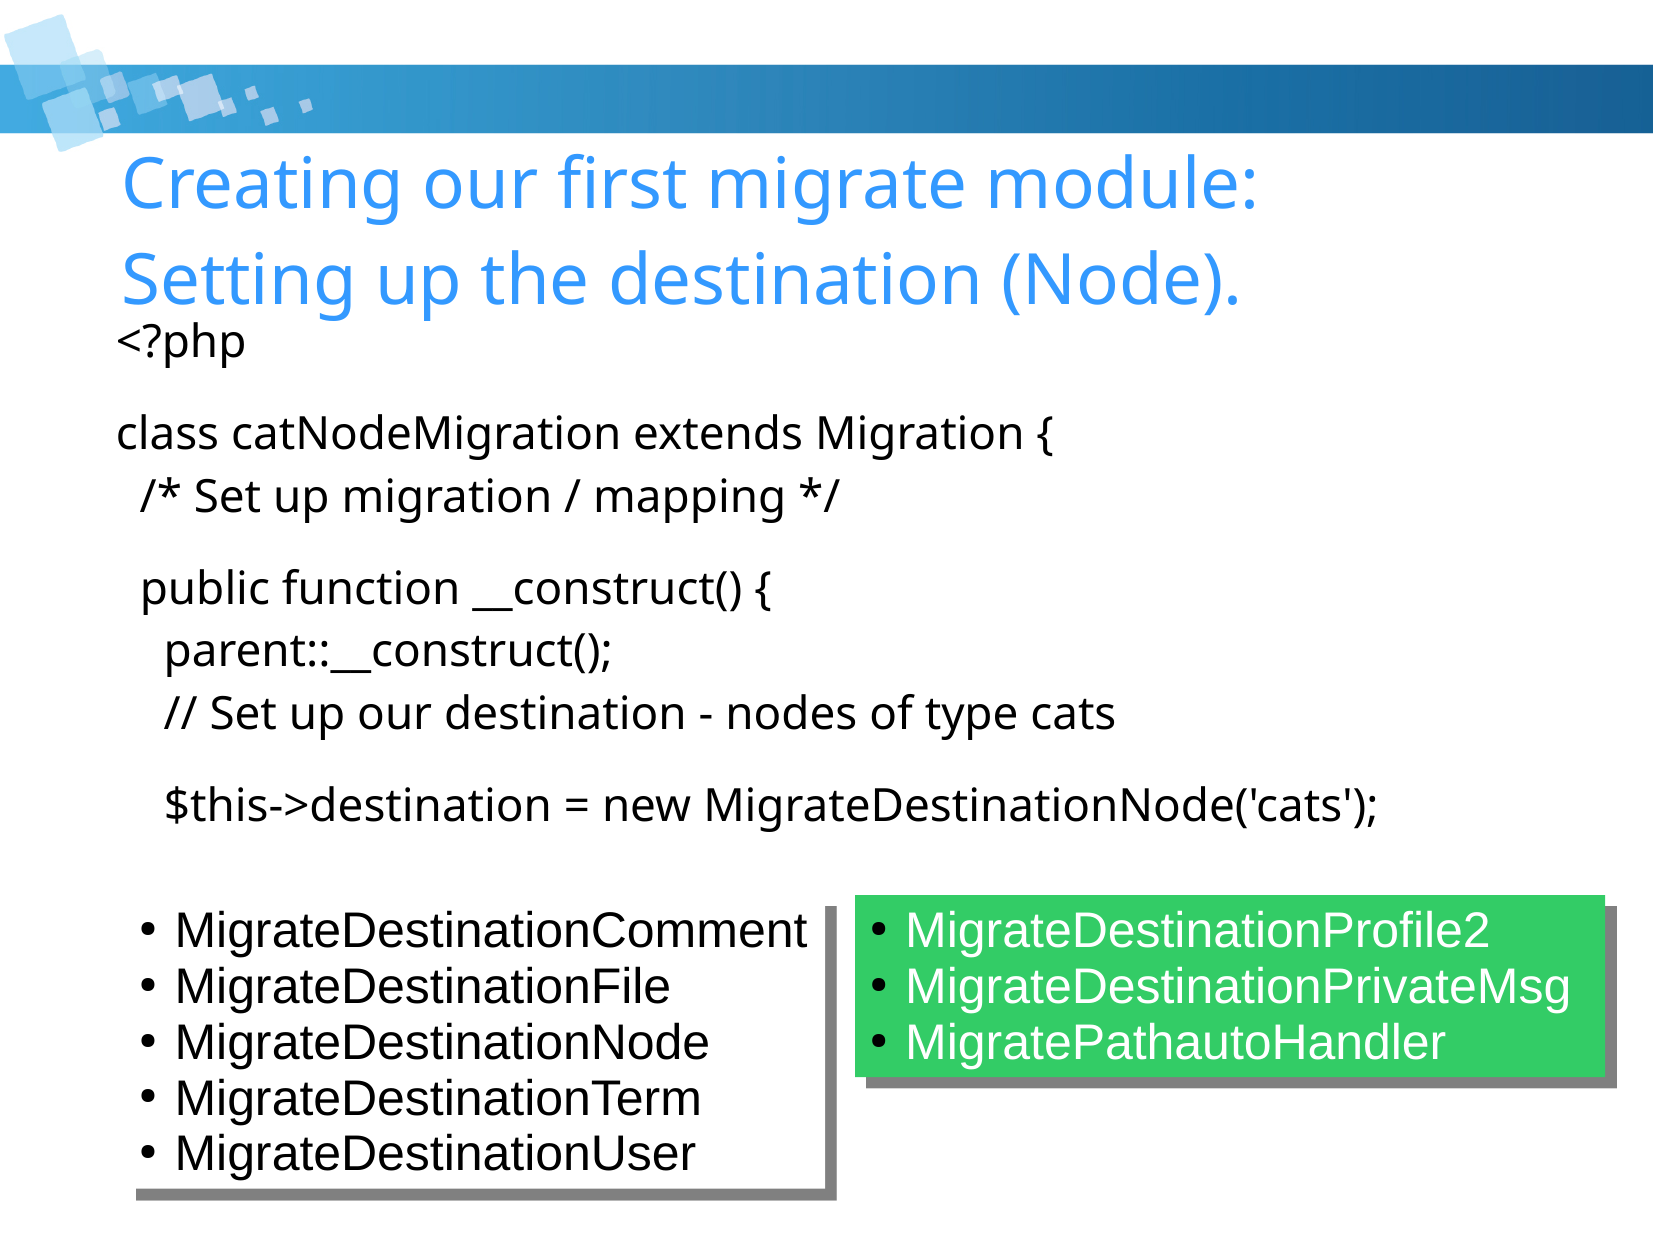

# Creating our first migrate module: Setting up the destination (Node).
<?php
class catNodeMigration extends Migration {
 /* Set up migration / mapping */
 public function __construct() {
 parent::__construct();
 // Set up our destination - nodes of type cats
 $this->destination = new MigrateDestinationNode('cats');
MigrateDestinationComment
MigrateDestinationFile
MigrateDestinationNode
MigrateDestinationTerm
MigrateDestinationUser
MigrateDestinationProfile2
MigrateDestinationPrivateMsg
MigratePathautoHandler